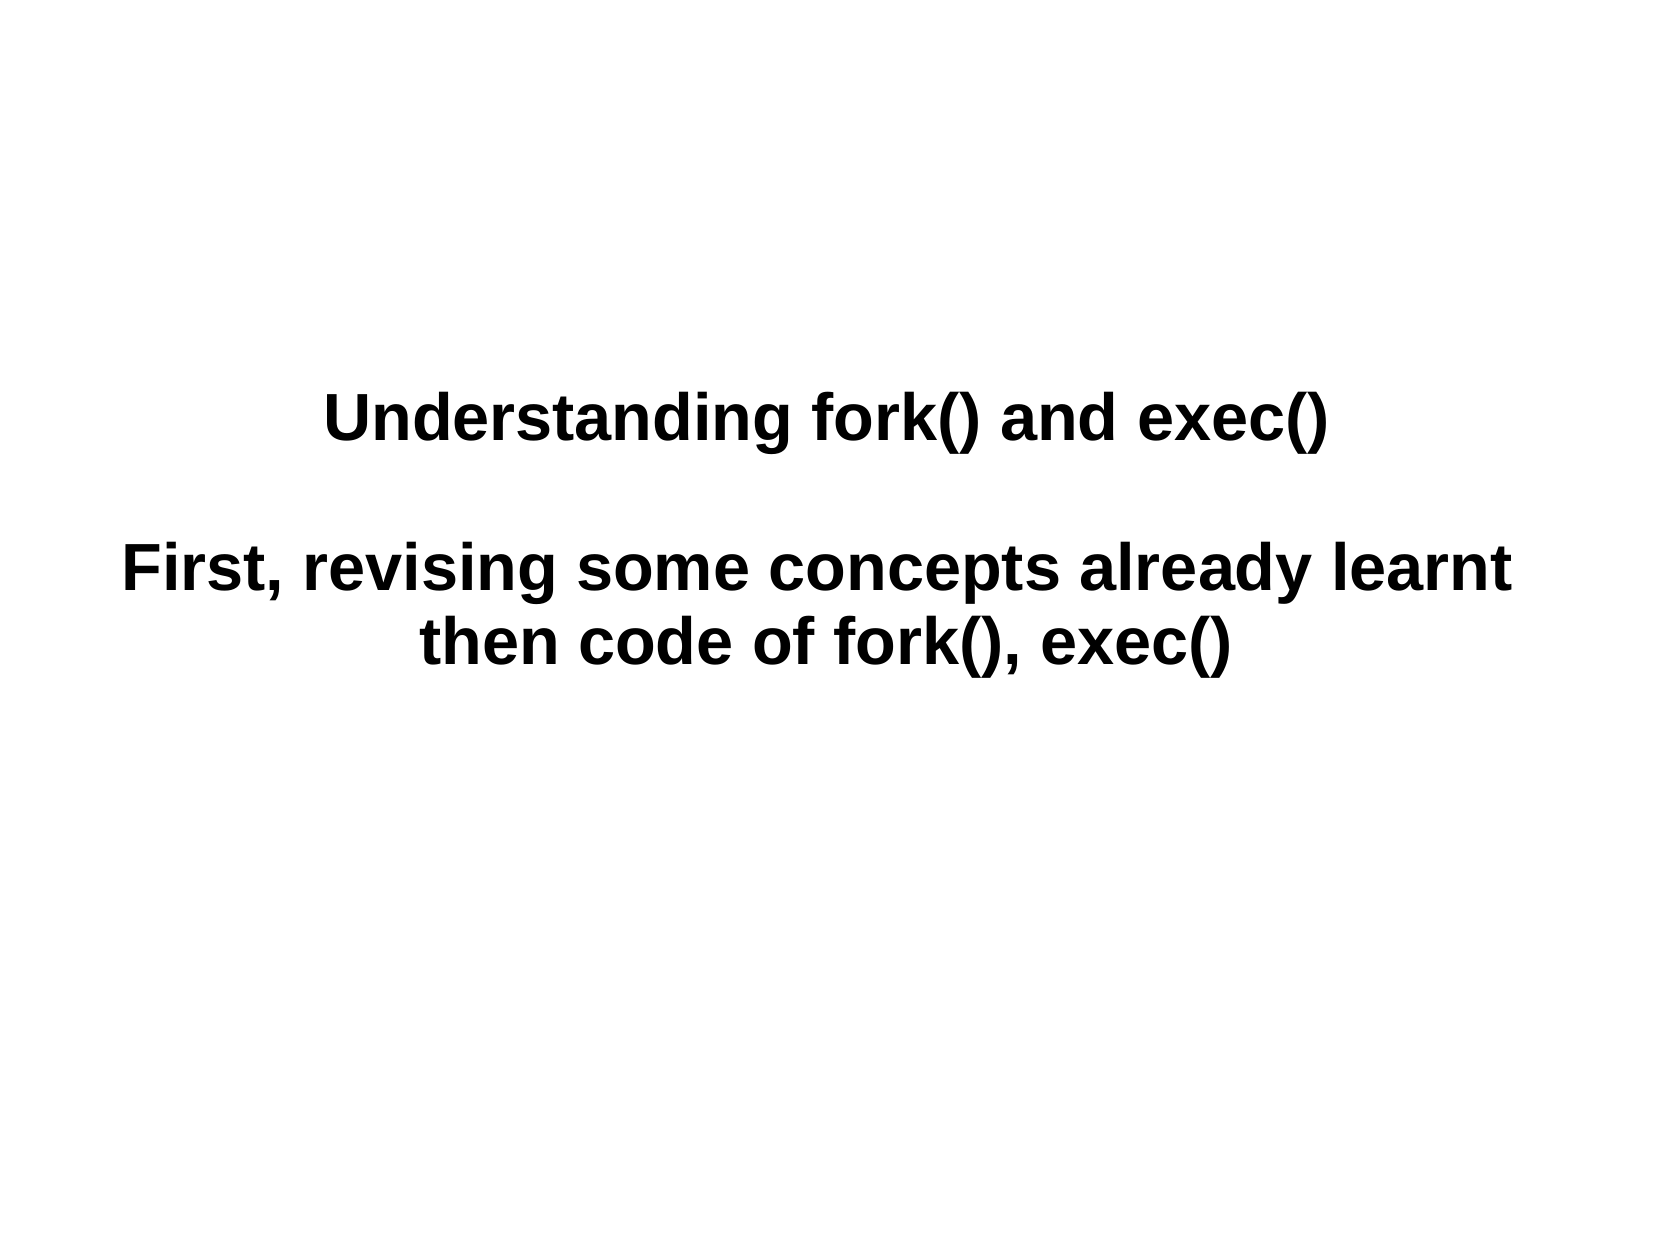

# Understanding fork() and exec()
First, revising some concepts already learnt
then code of fork(), exec()